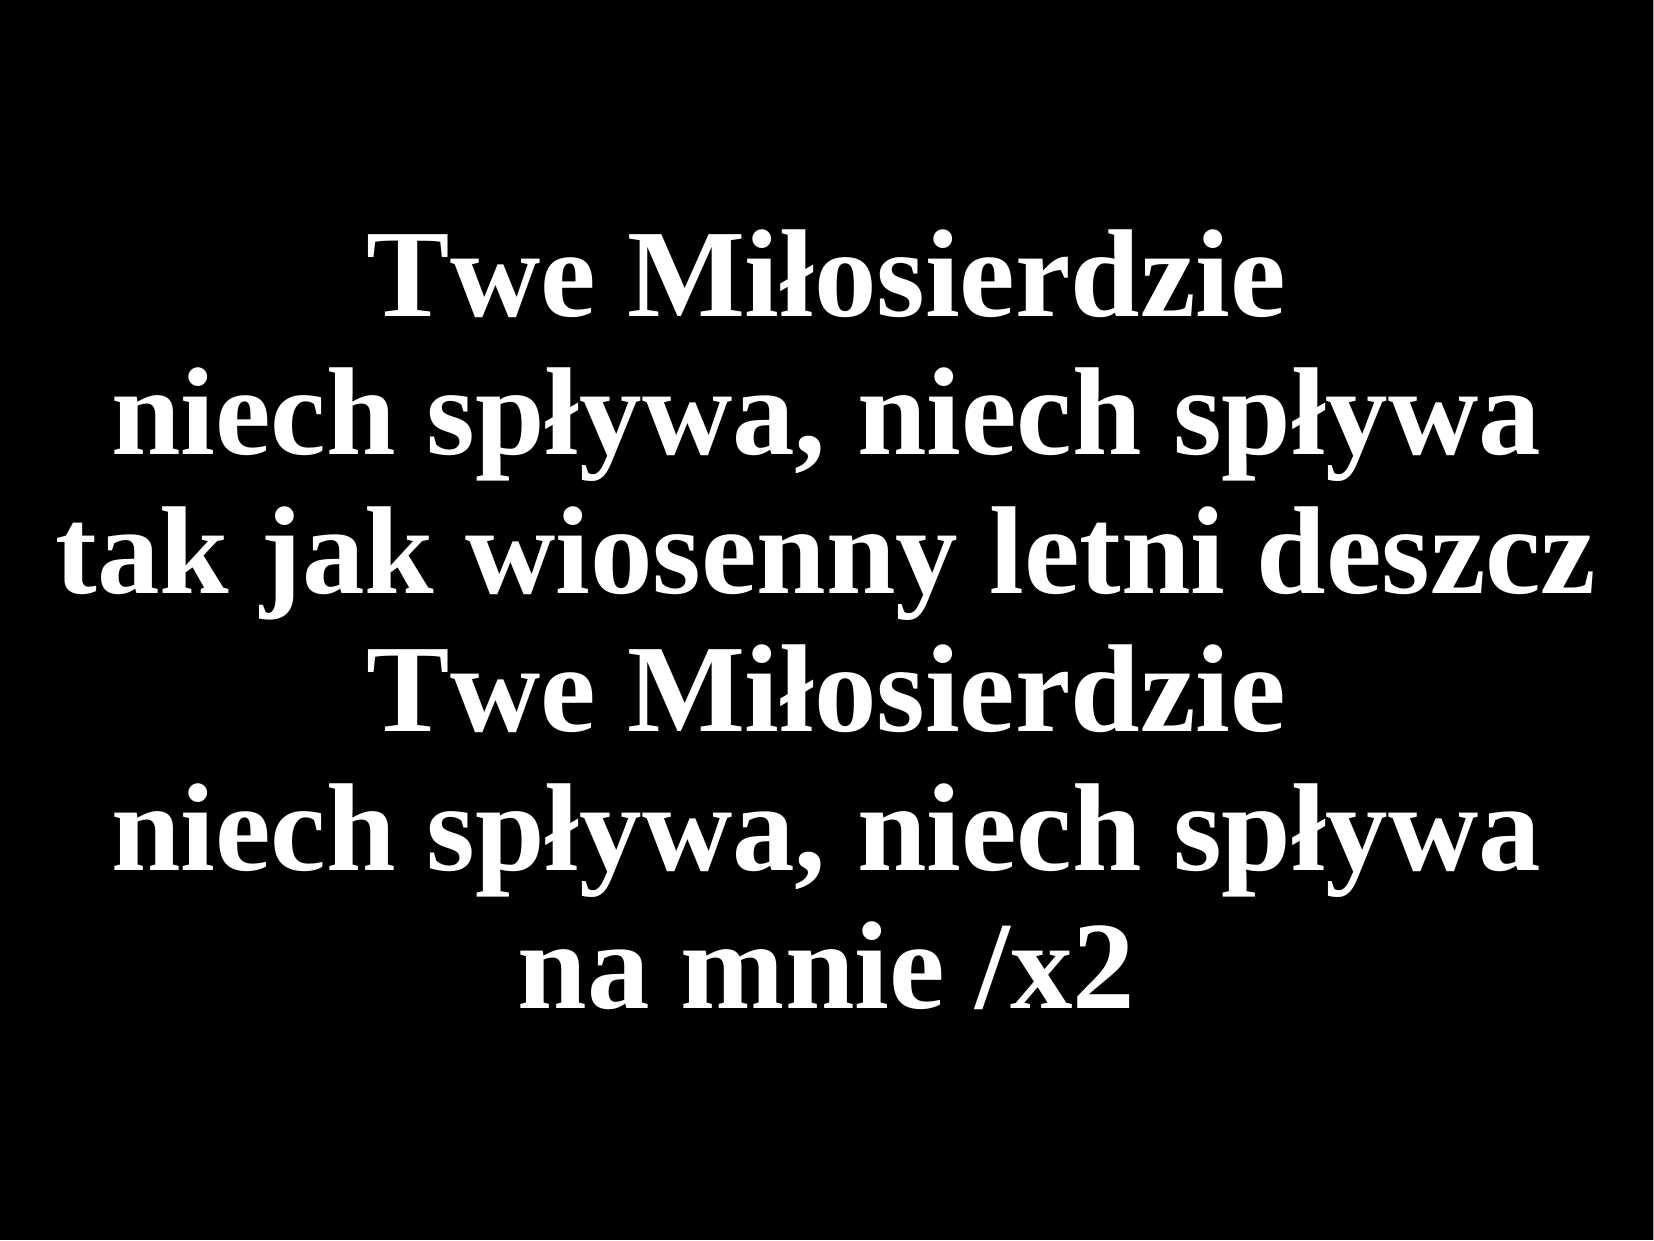

# Twe Miłosierdzie niech spływa, niech spływa tak jak wiosenny letni deszcz Twe Miłosierdzie niech spływa, niech spływa na mnie /x2